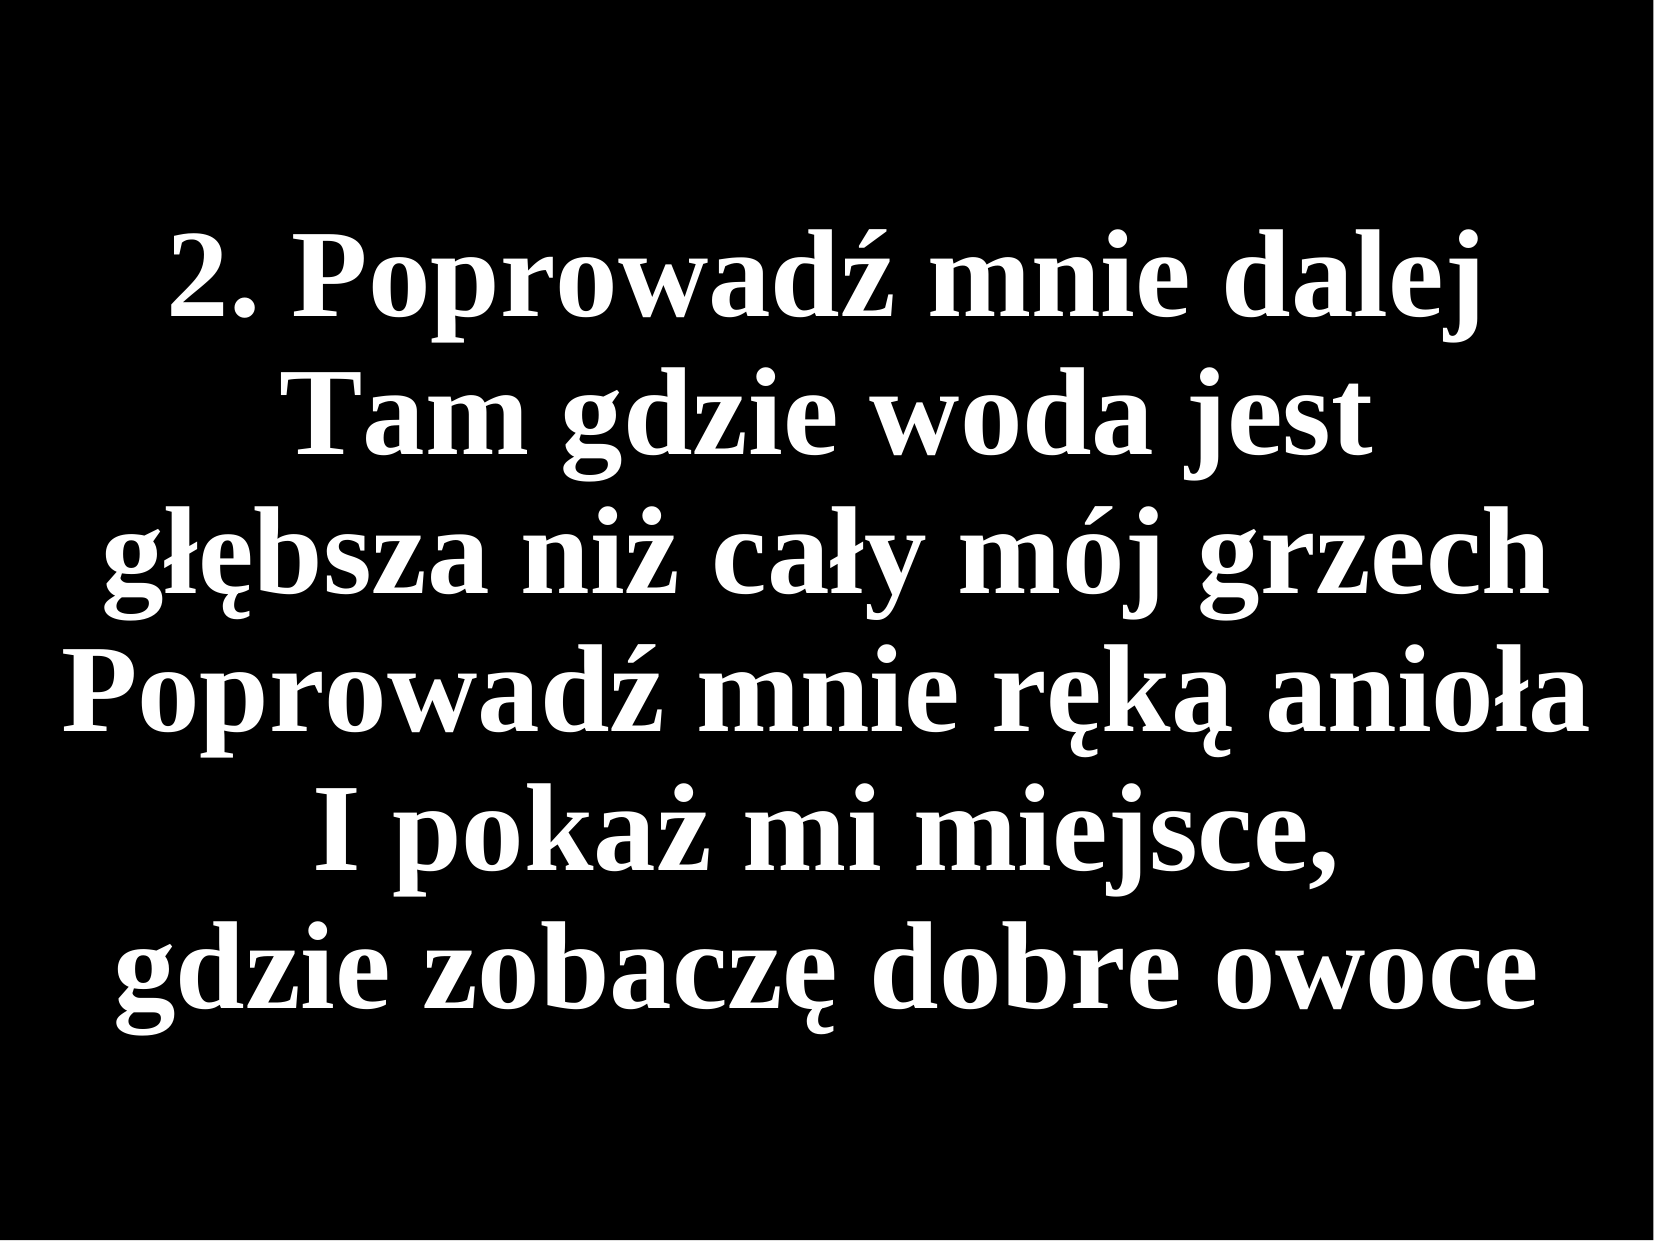

# 2. Poprowadź mnie dalej Tam gdzie woda jest głębsza niż cały mój grzech Poprowadź mnie ręką anioła I pokaż mi miejsce, gdzie zobaczę dobre owoce